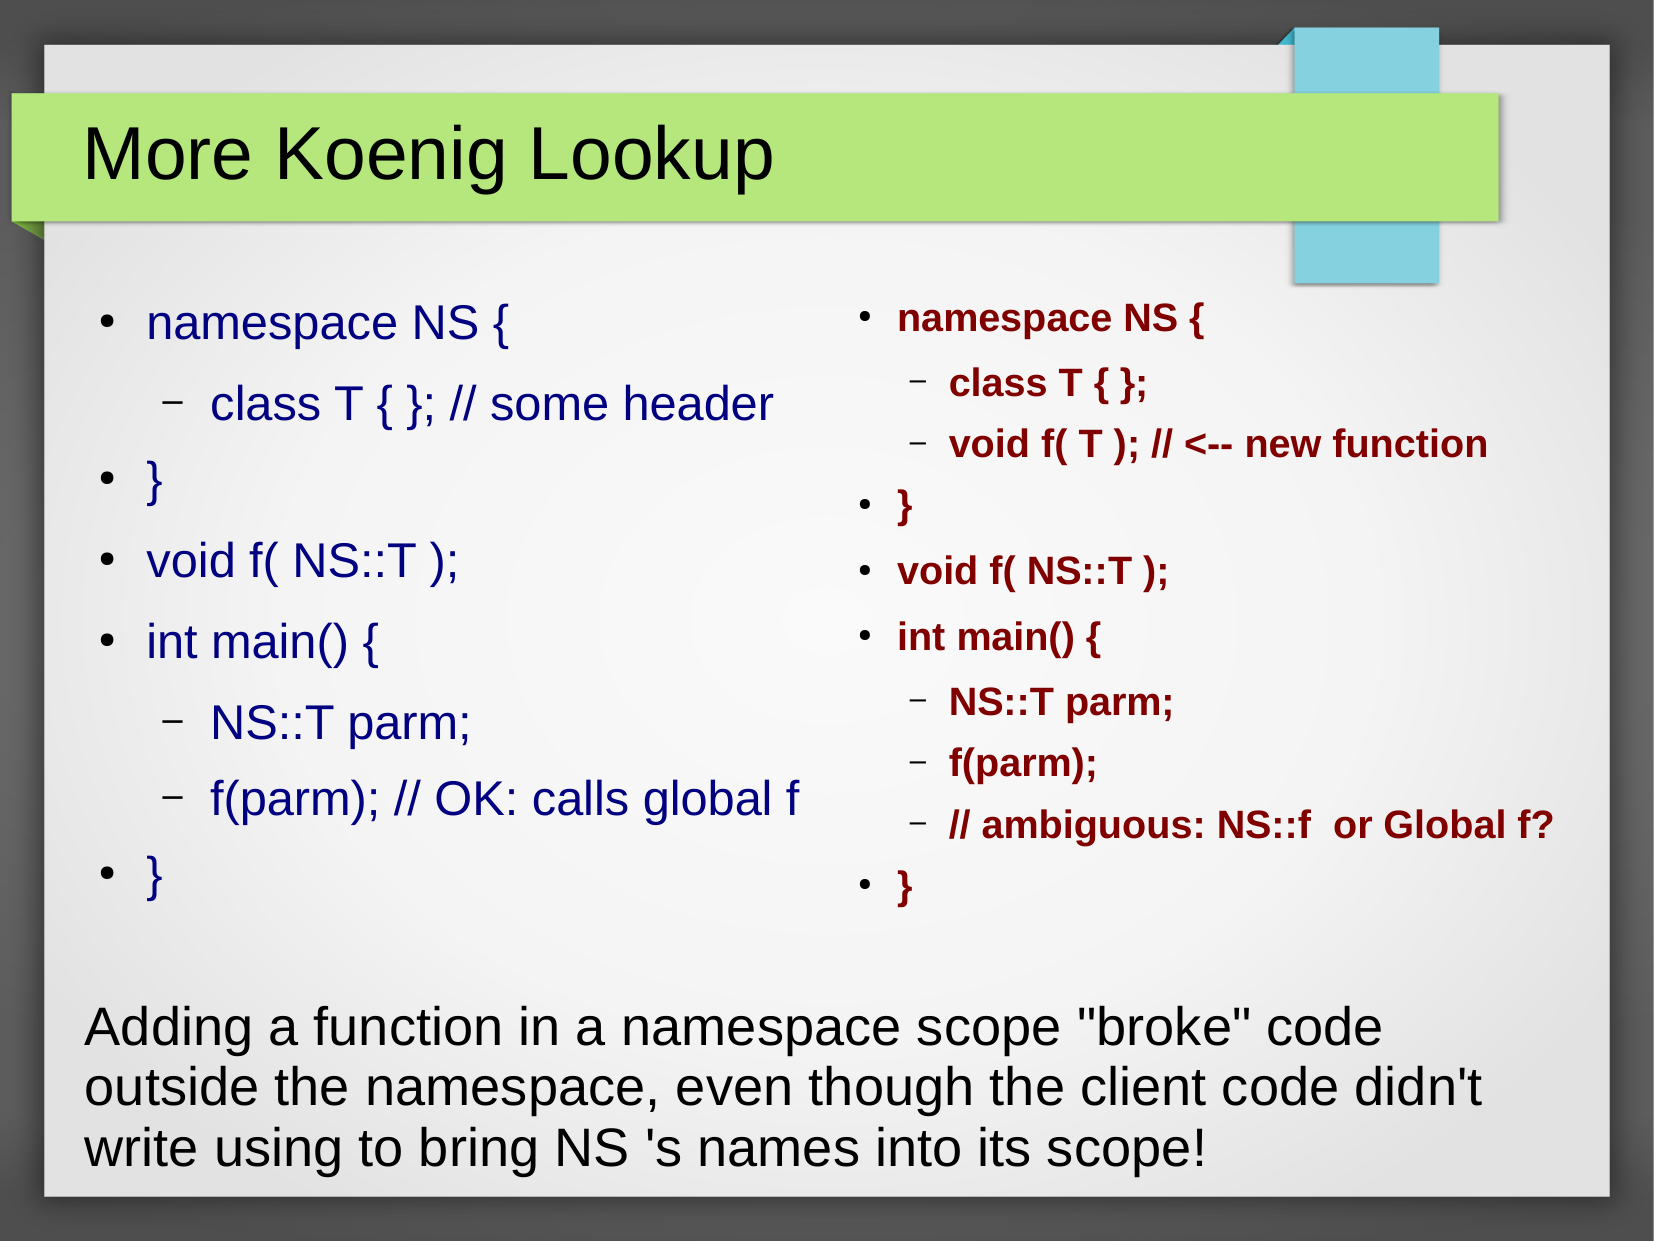

# More Koenig Lookup
namespace NS {
class T { }; // some header
}
void f( NS::T );
int main() {
NS::T parm;
f(parm); // OK: calls global f
}
namespace NS {
class T { };
void f( T ); // <-- new function
}
void f( NS::T );
int main() {
NS::T parm;
f(parm);
// ambiguous: NS::f or Global f?
}
Adding a function in a namespace scope "broke" code outside the namespace, even though the client code didn't write using to bring NS 's names into its scope!